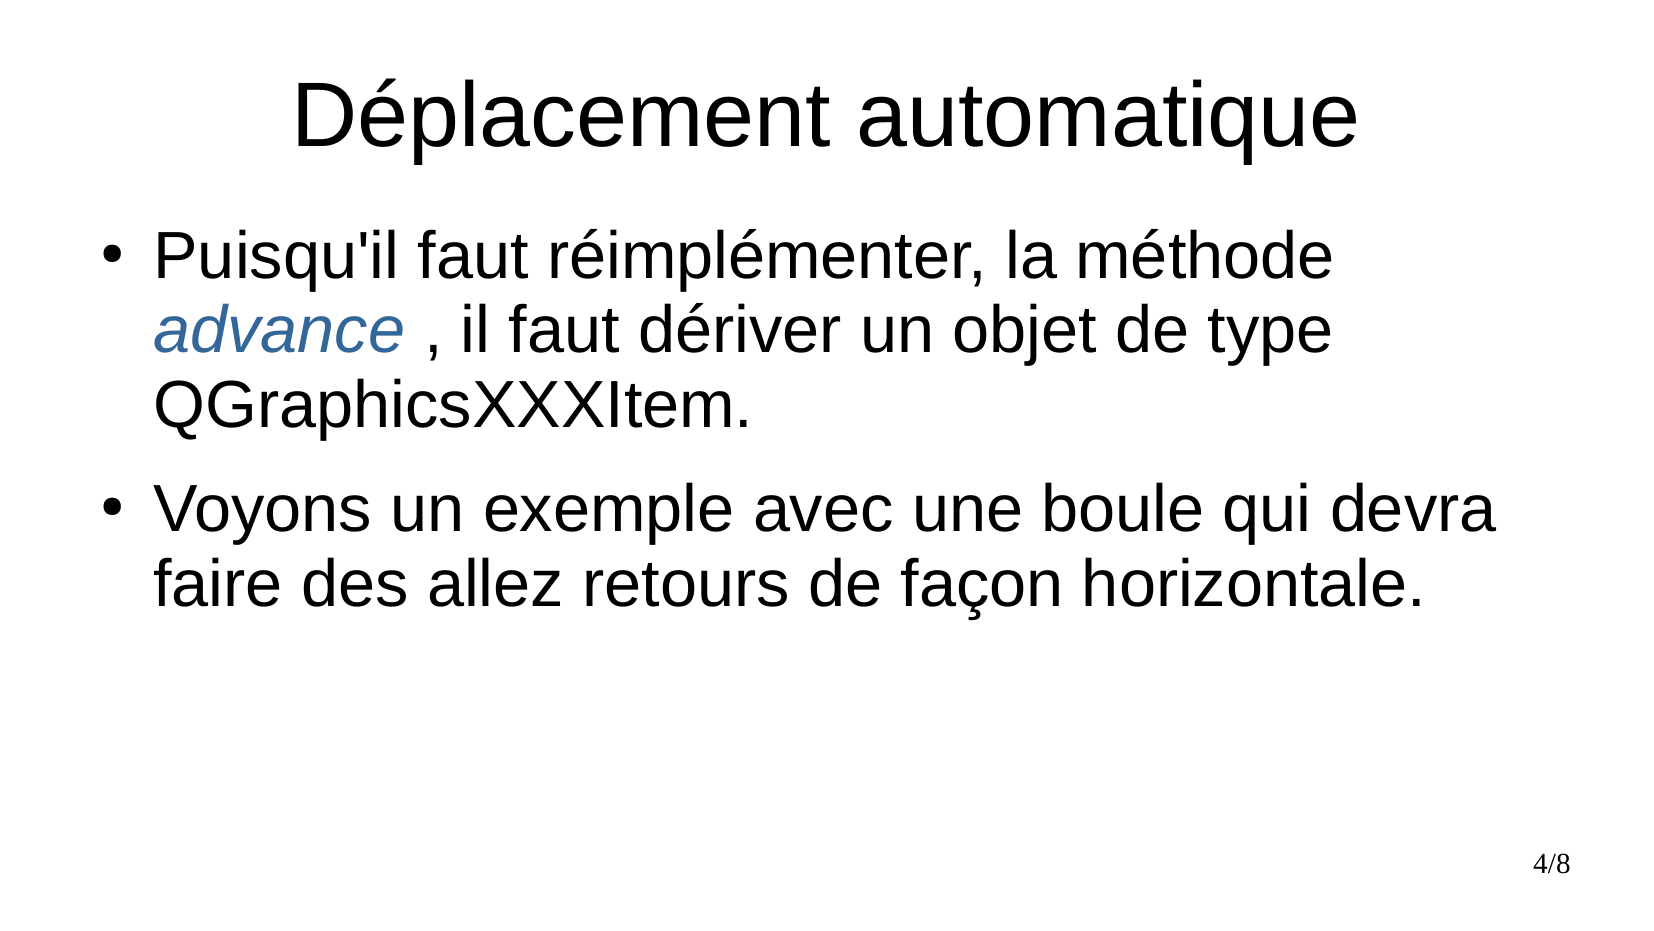

# Déplacement automatique
Puisqu'il faut réimplémenter, la méthode advance , il faut dériver un objet de type QGraphicsXXXItem.
Voyons un exemple avec une boule qui devra faire des allez retours de façon horizontale.
4